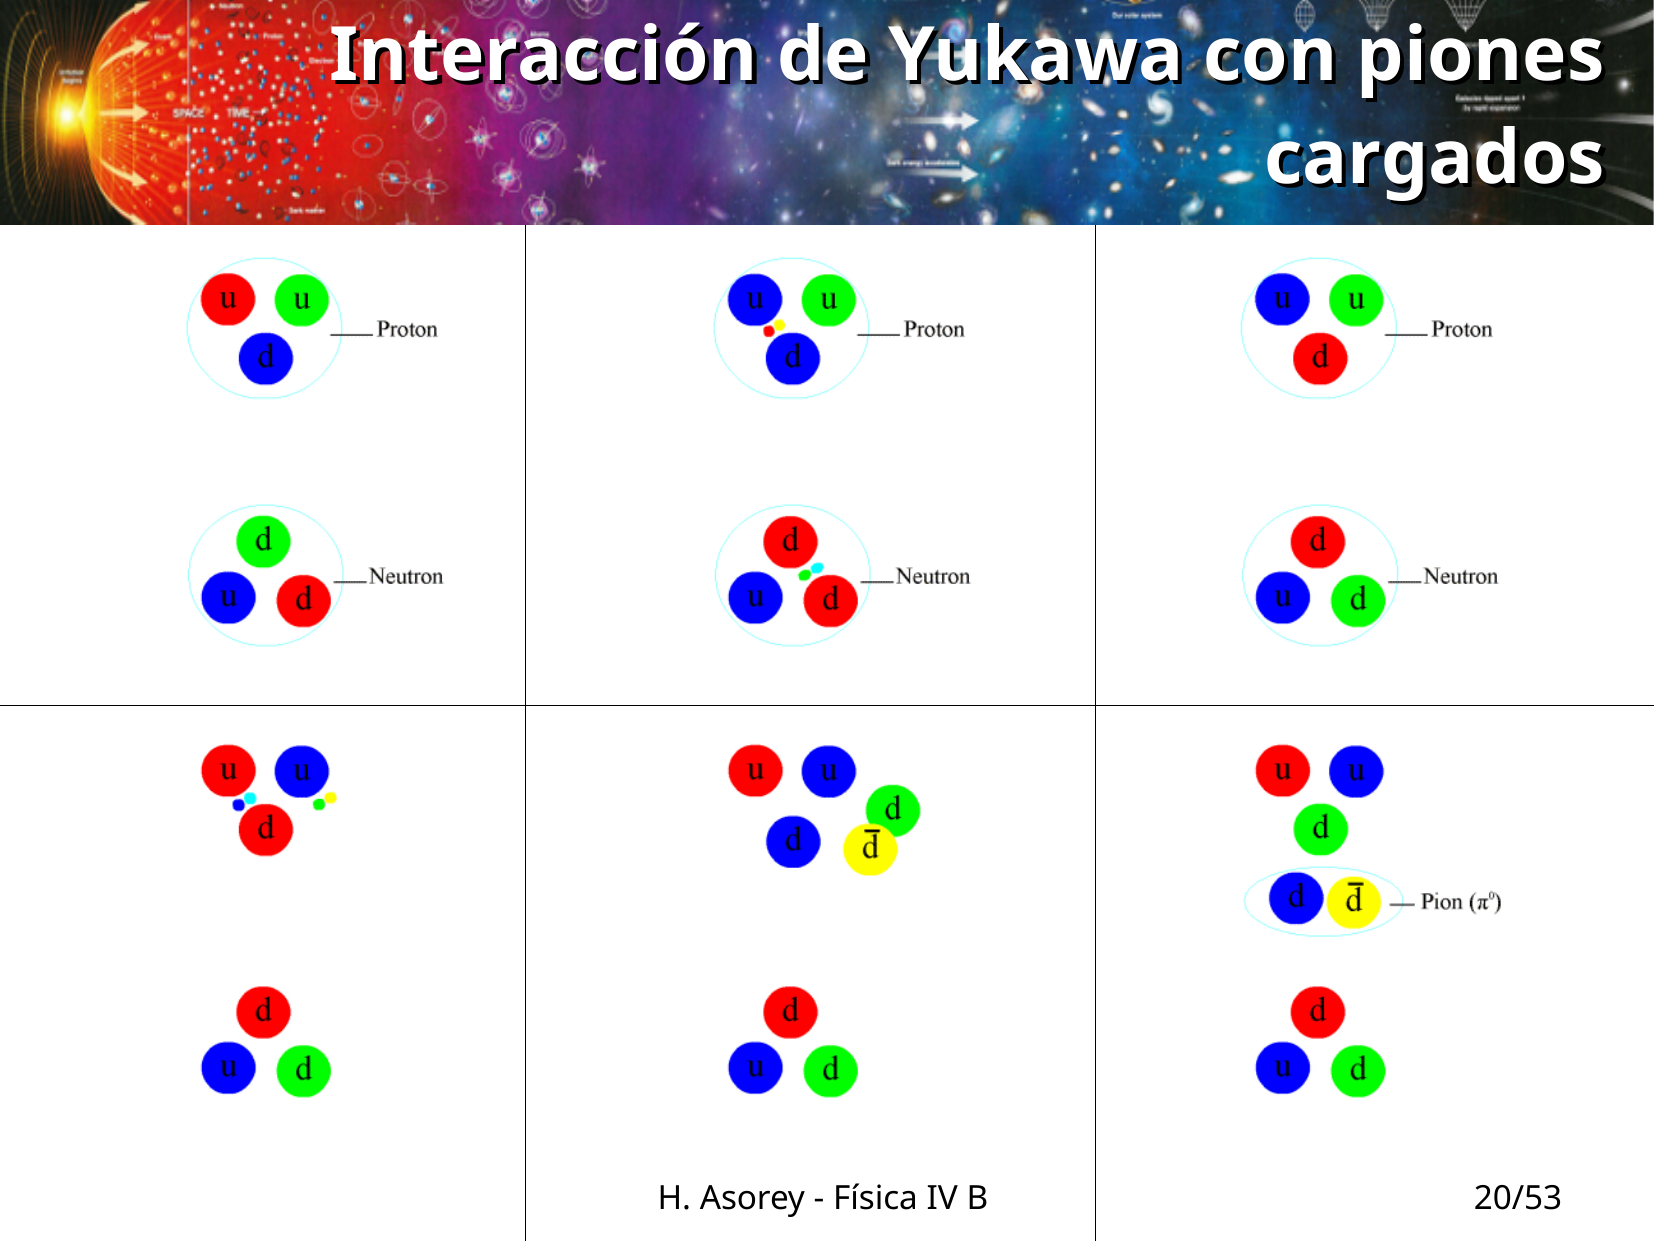

# Interacción de Yukawa con piones cargados
H. Asorey - Física IV B
20